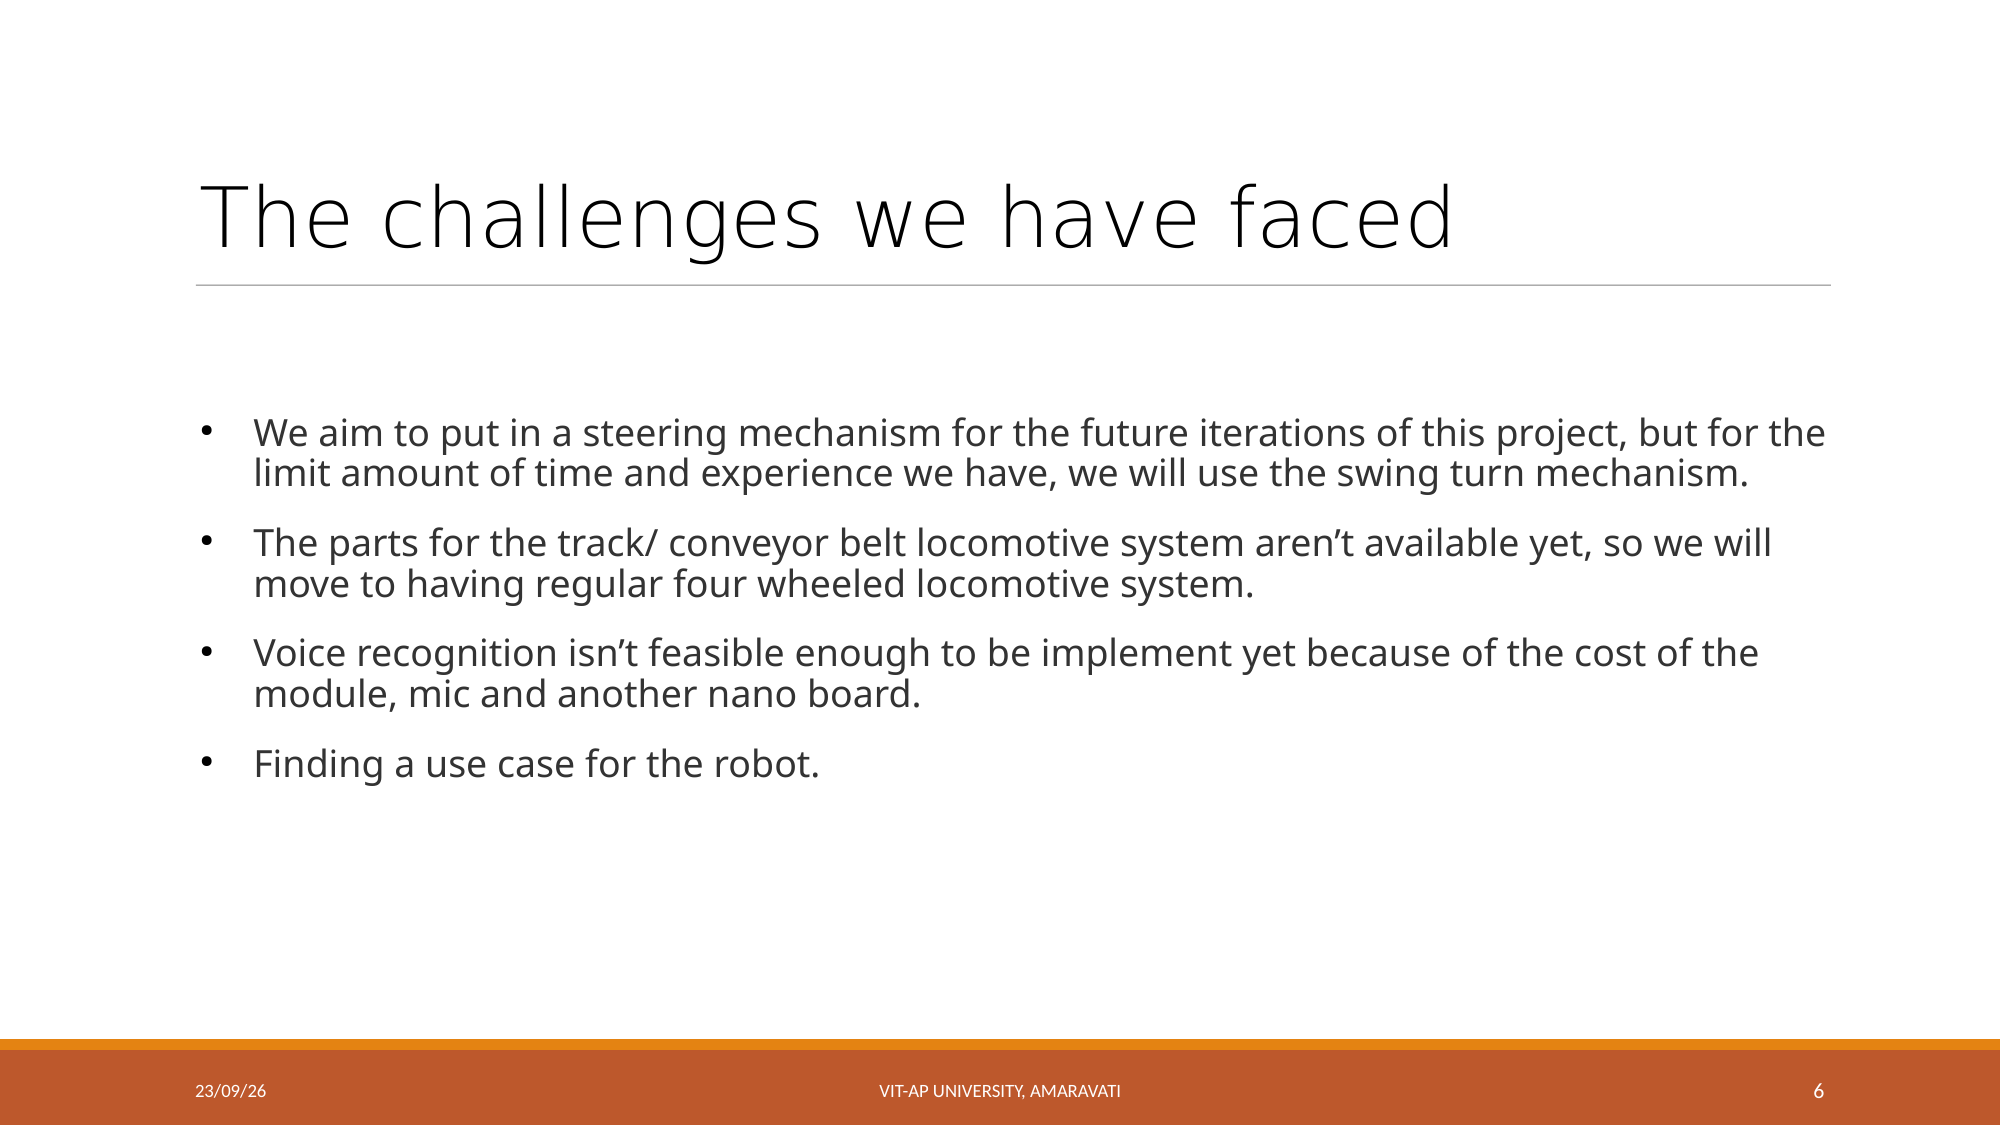

The challenges we have faced
# We aim to put in a steering mechanism for the future iterations of this project, but for the limit amount of time and experience we have, we will use the swing turn mechanism.
The parts for the track/ conveyor belt locomotive system aren’t available yet, so we will move to having regular four wheeled locomotive system.
Voice recognition isn’t feasible enough to be implement yet because of the cost of the module, mic and another nano board.
Finding a use case for the robot.
VIT-AP University, Amaravati
6